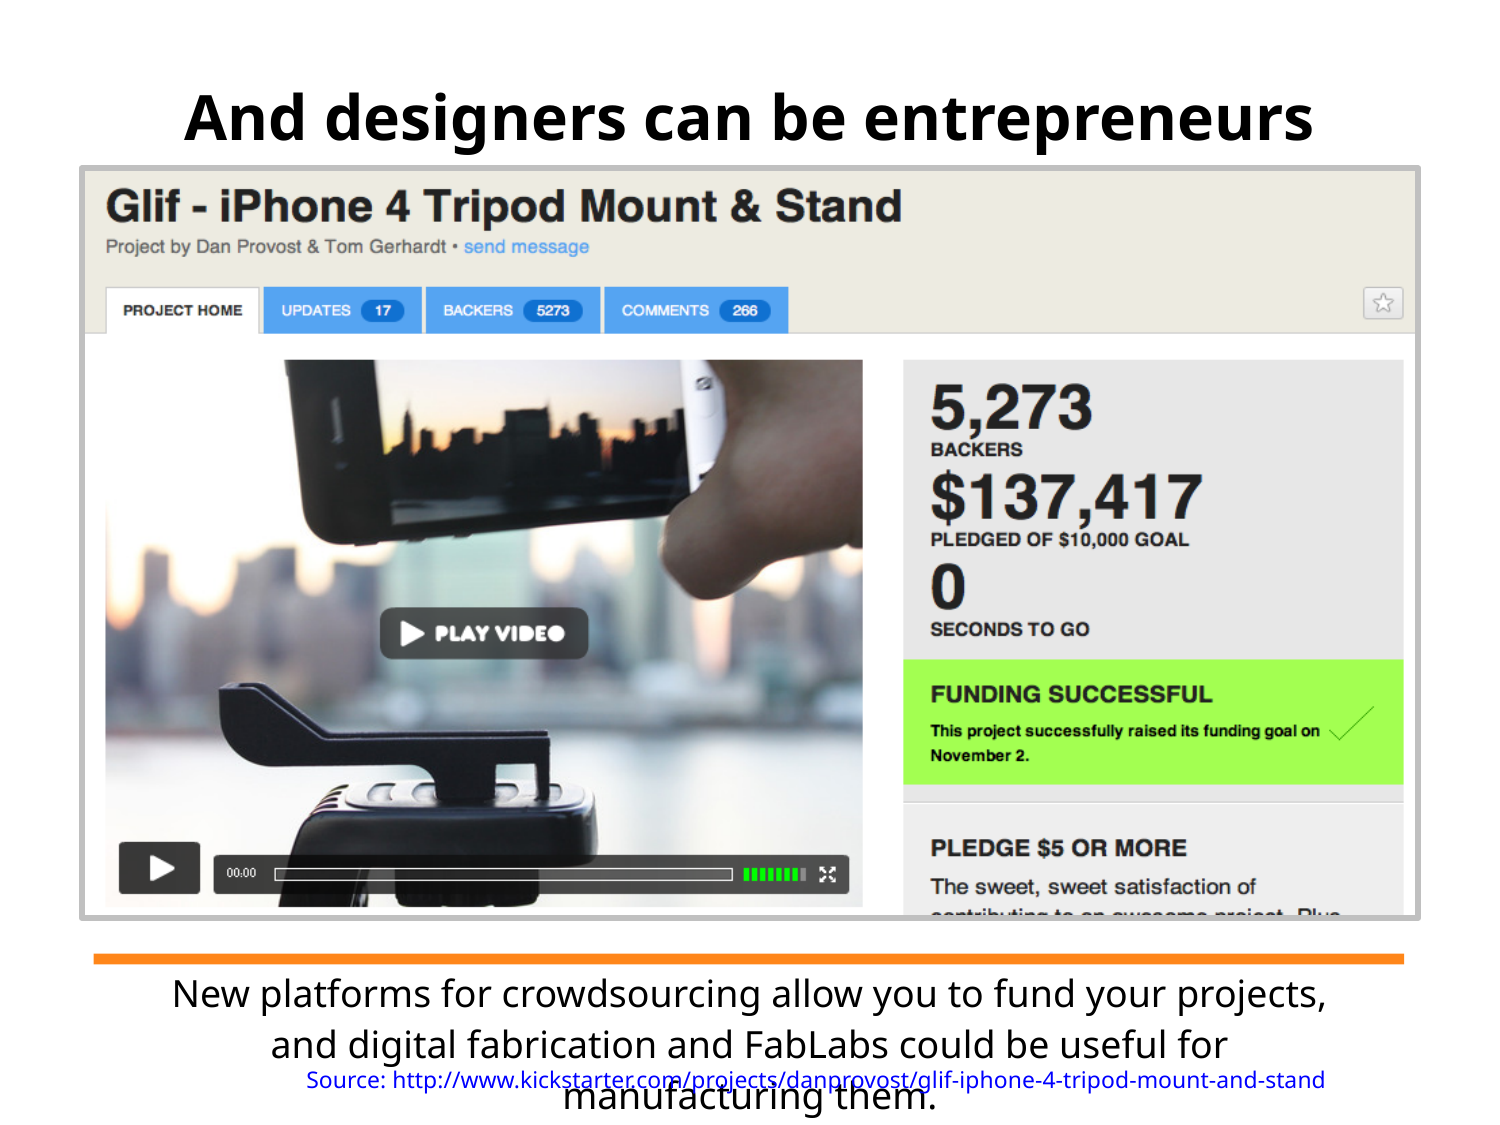

# And designers can be entrepreneurs
New platforms for crowdsourcing allow you to fund your projects, and digital fabrication and FabLabs could be useful for manufacturing them.
Source: http://www.kickstarter.com/projects/danprovost/glif-iphone-4-tripod-mount-and-stand